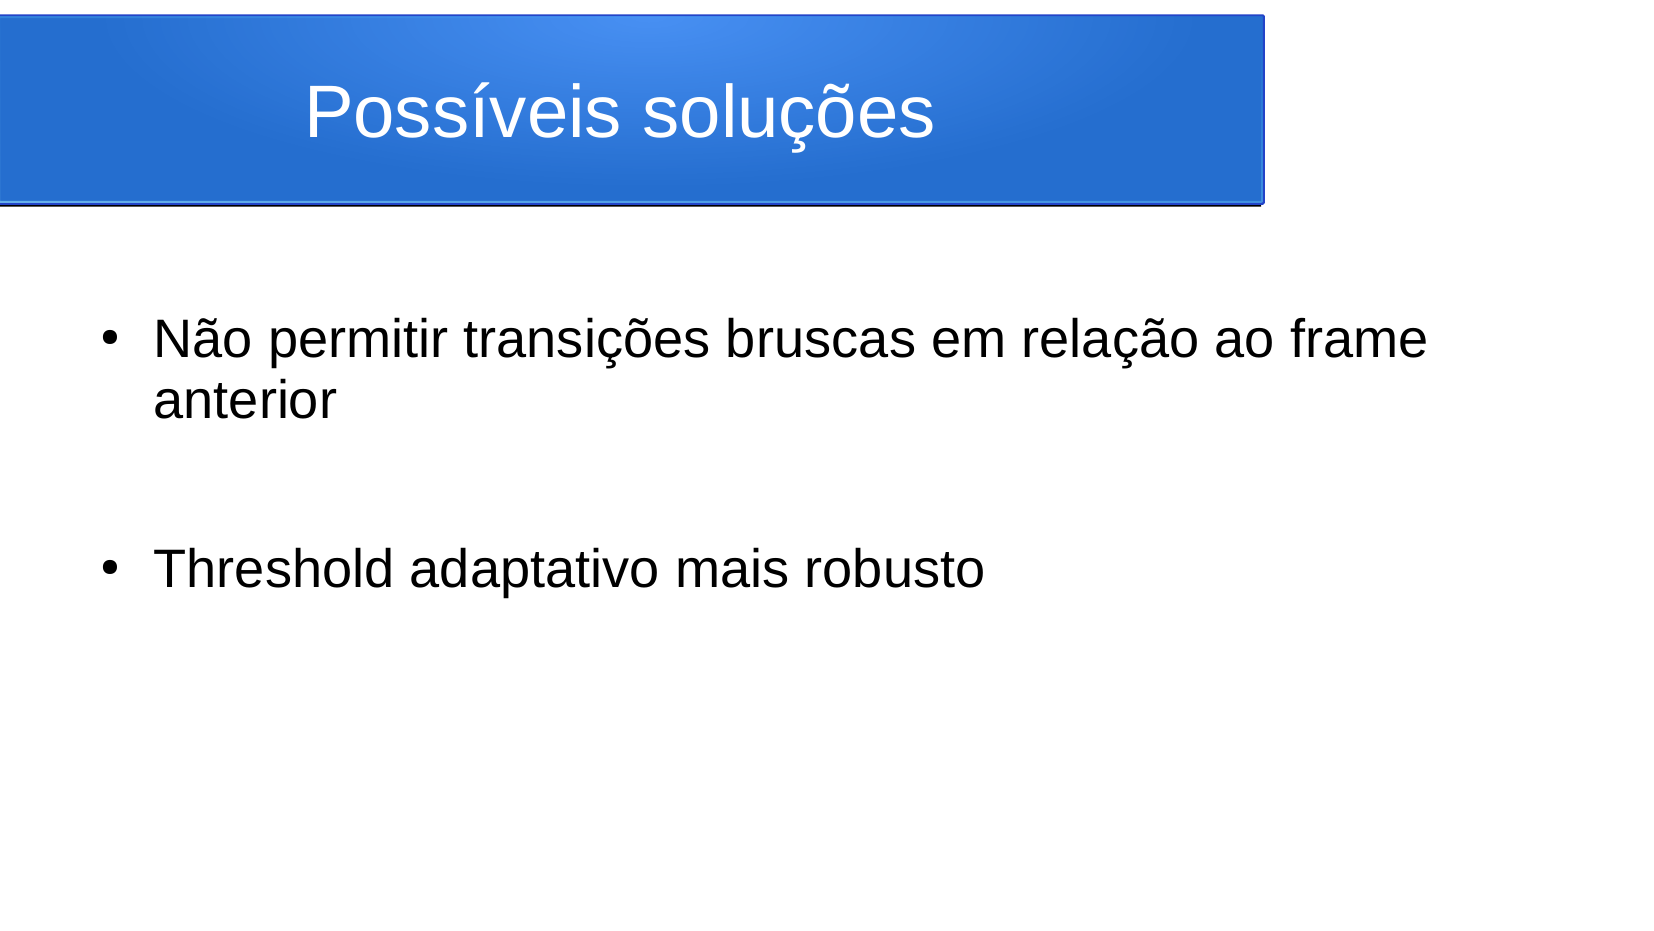

# Possíveis soluções
Não permitir transições bruscas em relação ao frame anterior
Threshold adaptativo mais robusto